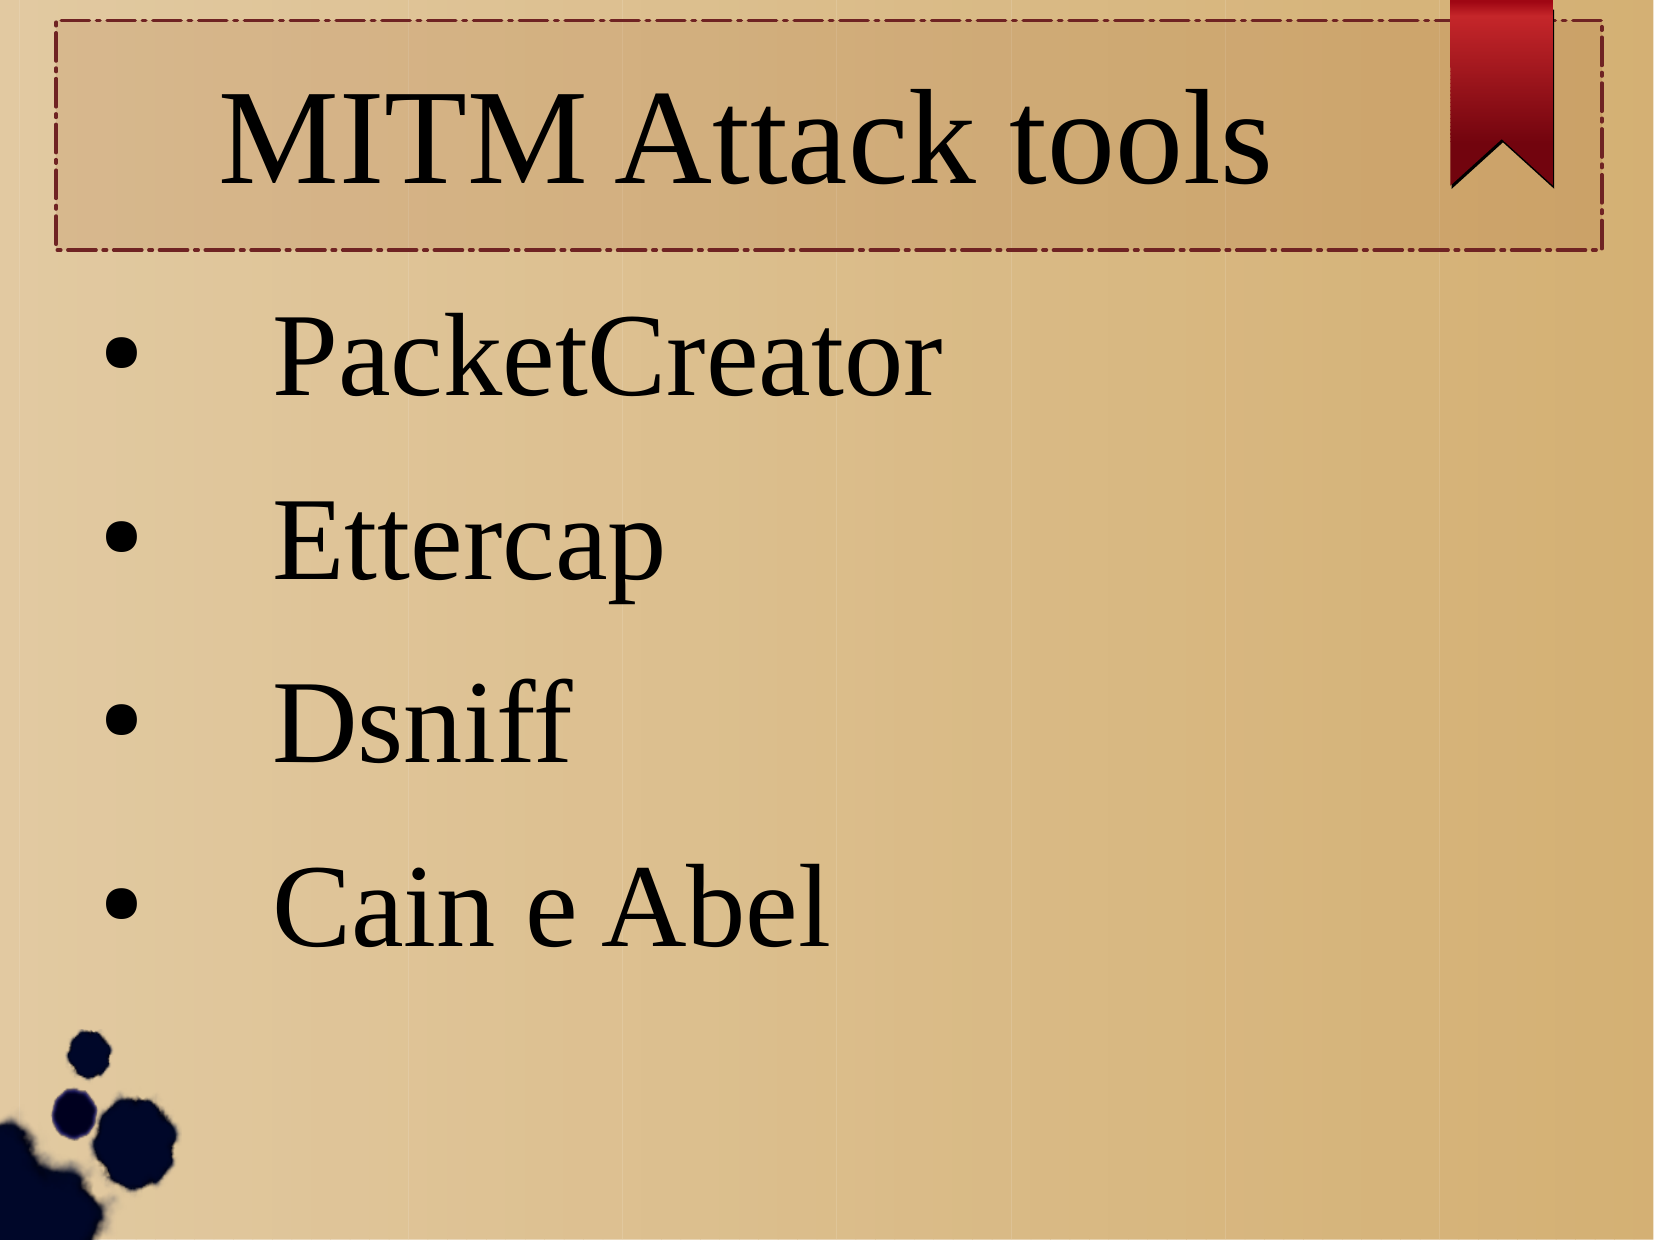

# MITM Attack tools
 PacketCreator
 Ettercap
 Dsniff
 Cain e Abel